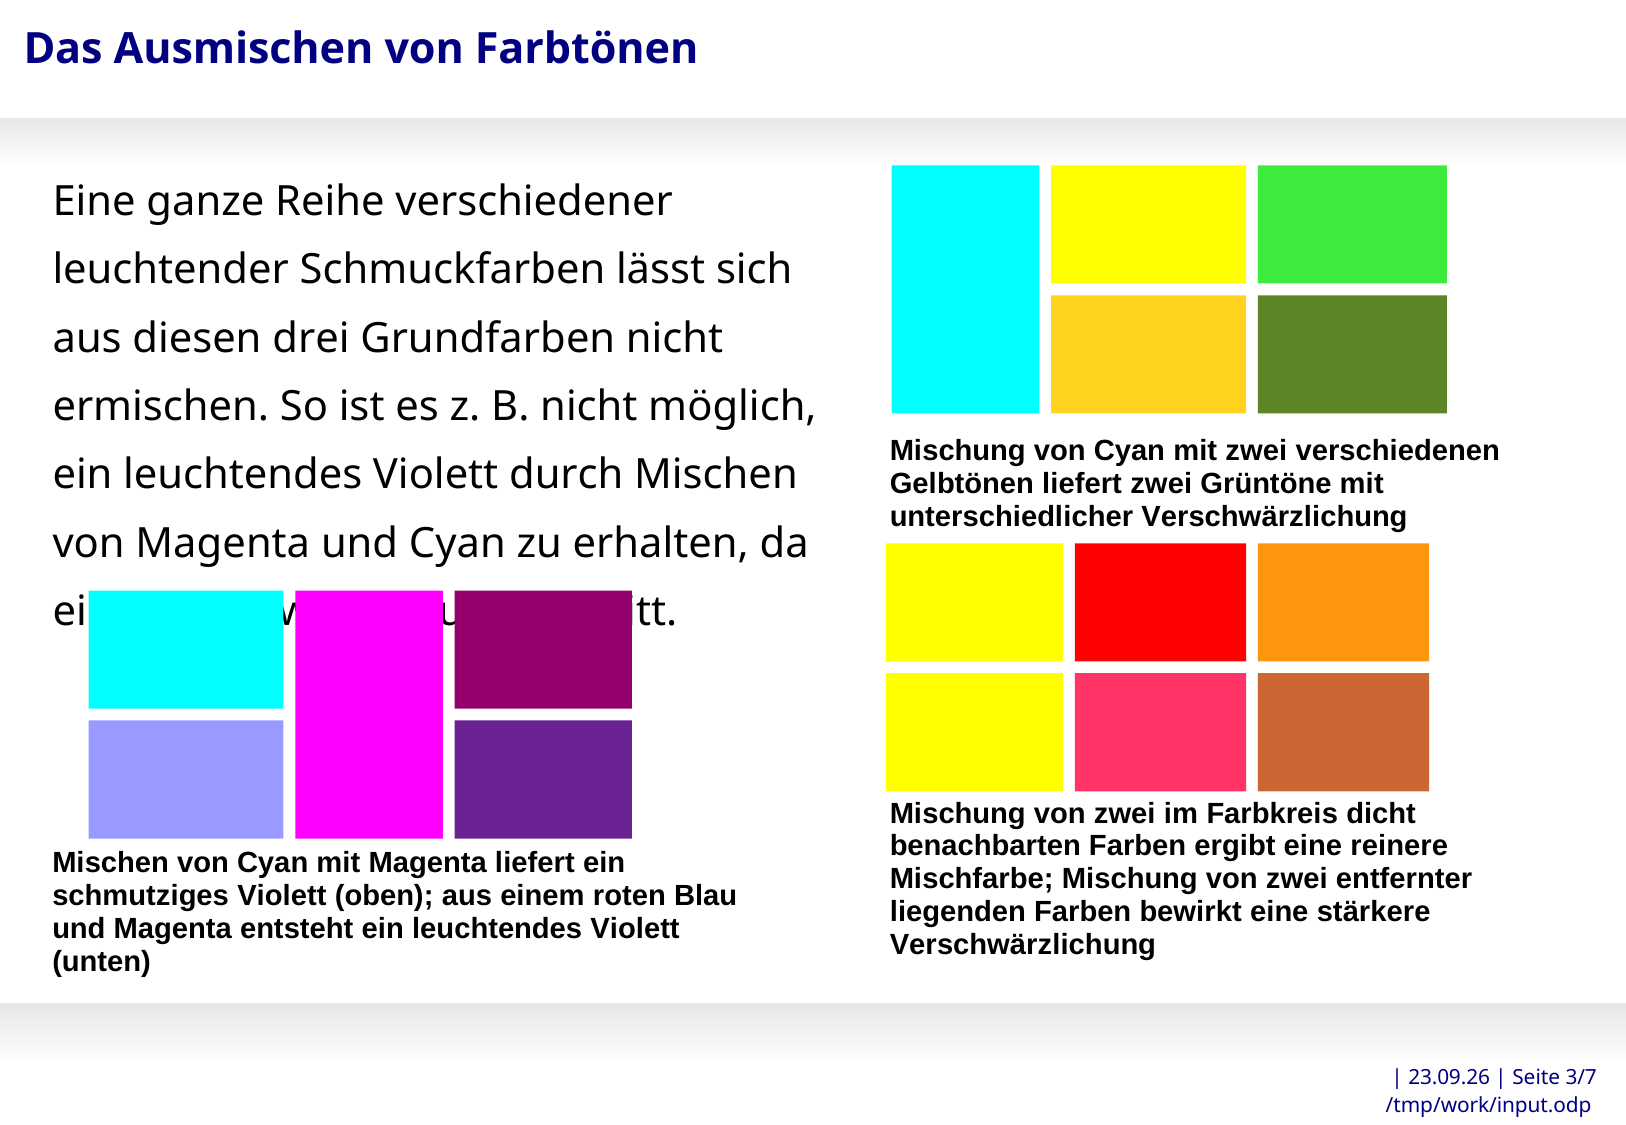

# Das Ausmischen von Farbtönen
Eine ganze Reihe verschiedener leuchtender Schmuckfarben lässt sich aus diesen drei Grundfarben nicht ermischen. So ist es z. B. nicht möglich, ein leuchtendes Violett durch Mischen von Magenta und Cyan zu erhalten, da eine Verschwärzlichung Auftritt.
Mischung von Cyan mit zwei verschiedenen Gelbtönen liefert zwei Grüntöne mit unterschiedlicher Verschwärzlichung
Mischung von zwei im Farbkreis dicht benachbarten Farben ergibt eine reinere Mischfarbe; Mischung von zwei entfernter liegenden Farben bewirkt eine stärkere Verschwärzlichung
Mischen von Cyan mit Magenta liefert ein schmutziges Violett (oben); aus einem roten Blau und Magenta entsteht ein leuchtendes Violett (unten)